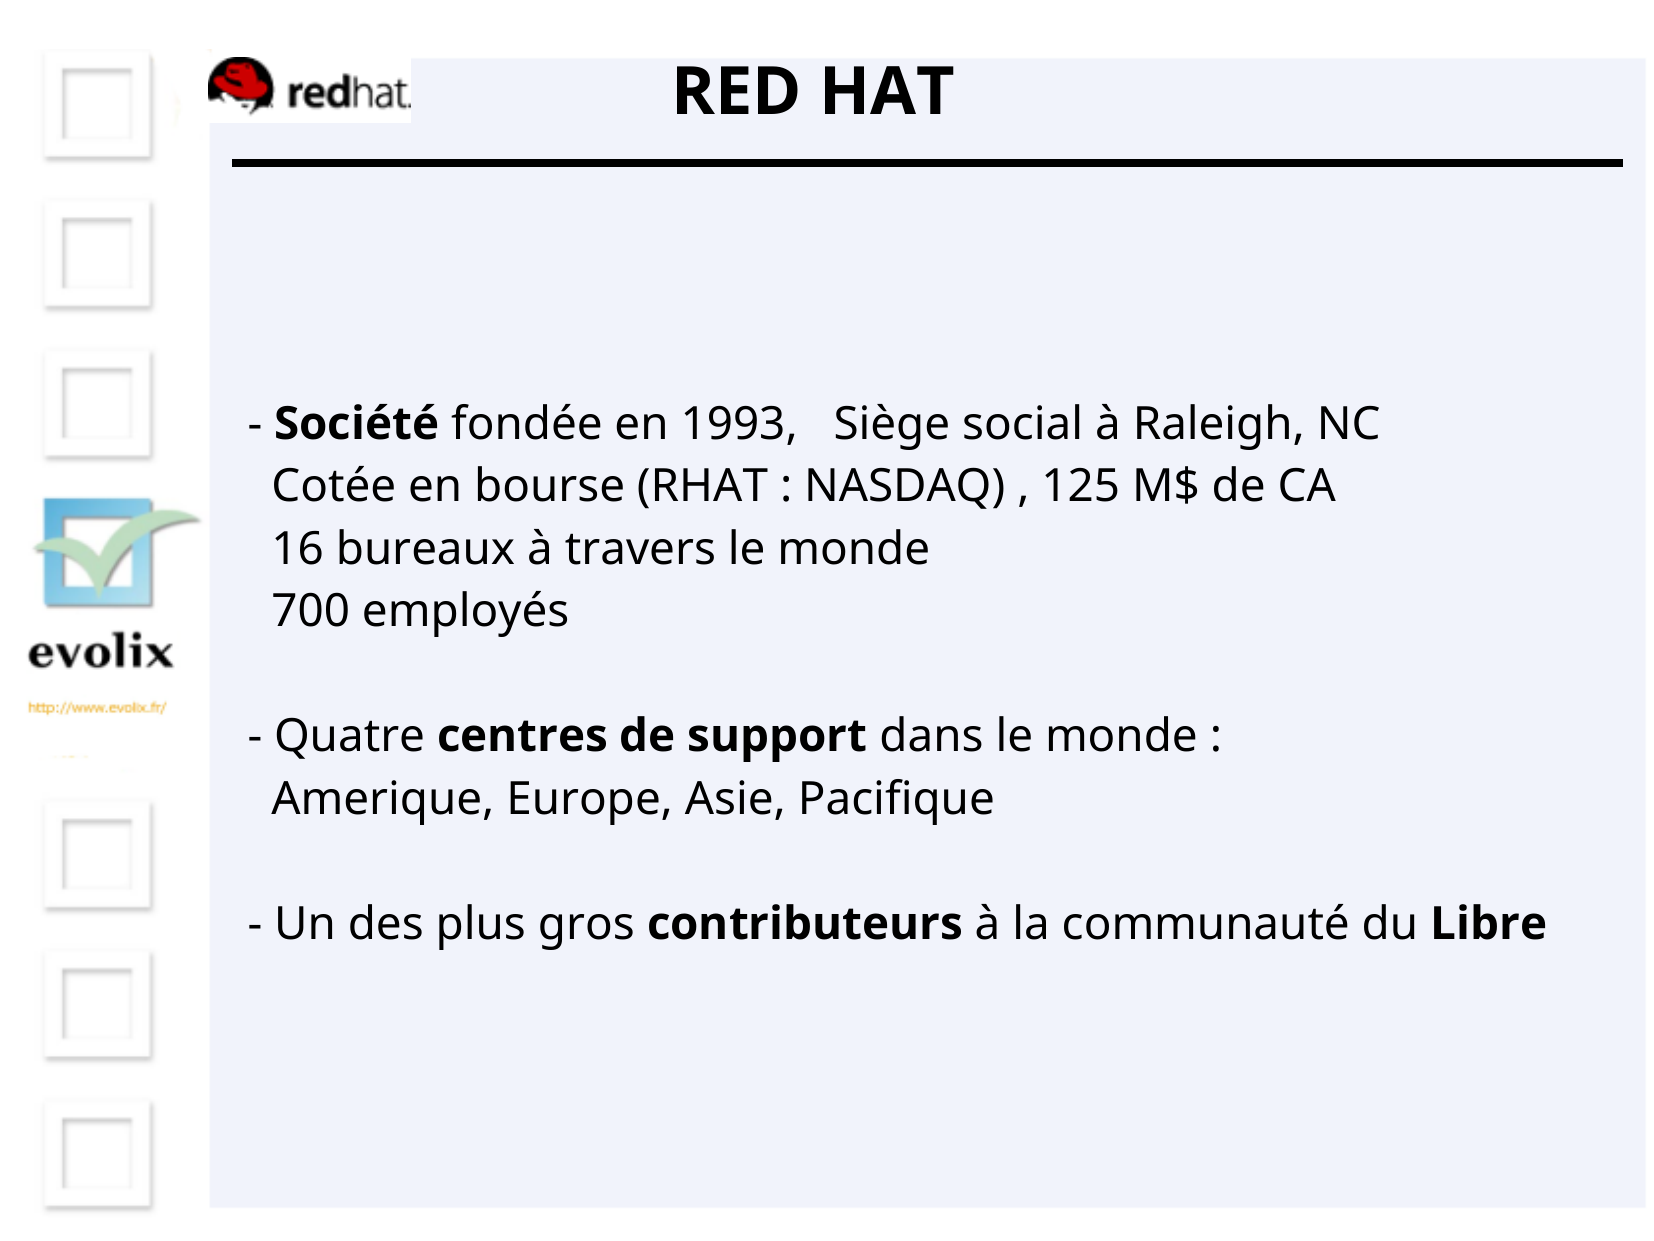

# RED HAT
- Société fondée en 1993, Siège social à Raleigh, NC
 Cotée en bourse (RHAT : NASDAQ) , 125 M$ de CA
 16 bureaux à travers le monde
 700 employés
- Quatre centres de support dans le monde :
 Amerique, Europe, Asie, Pacifique
- Un des plus gros contributeurs à la communauté du Libre